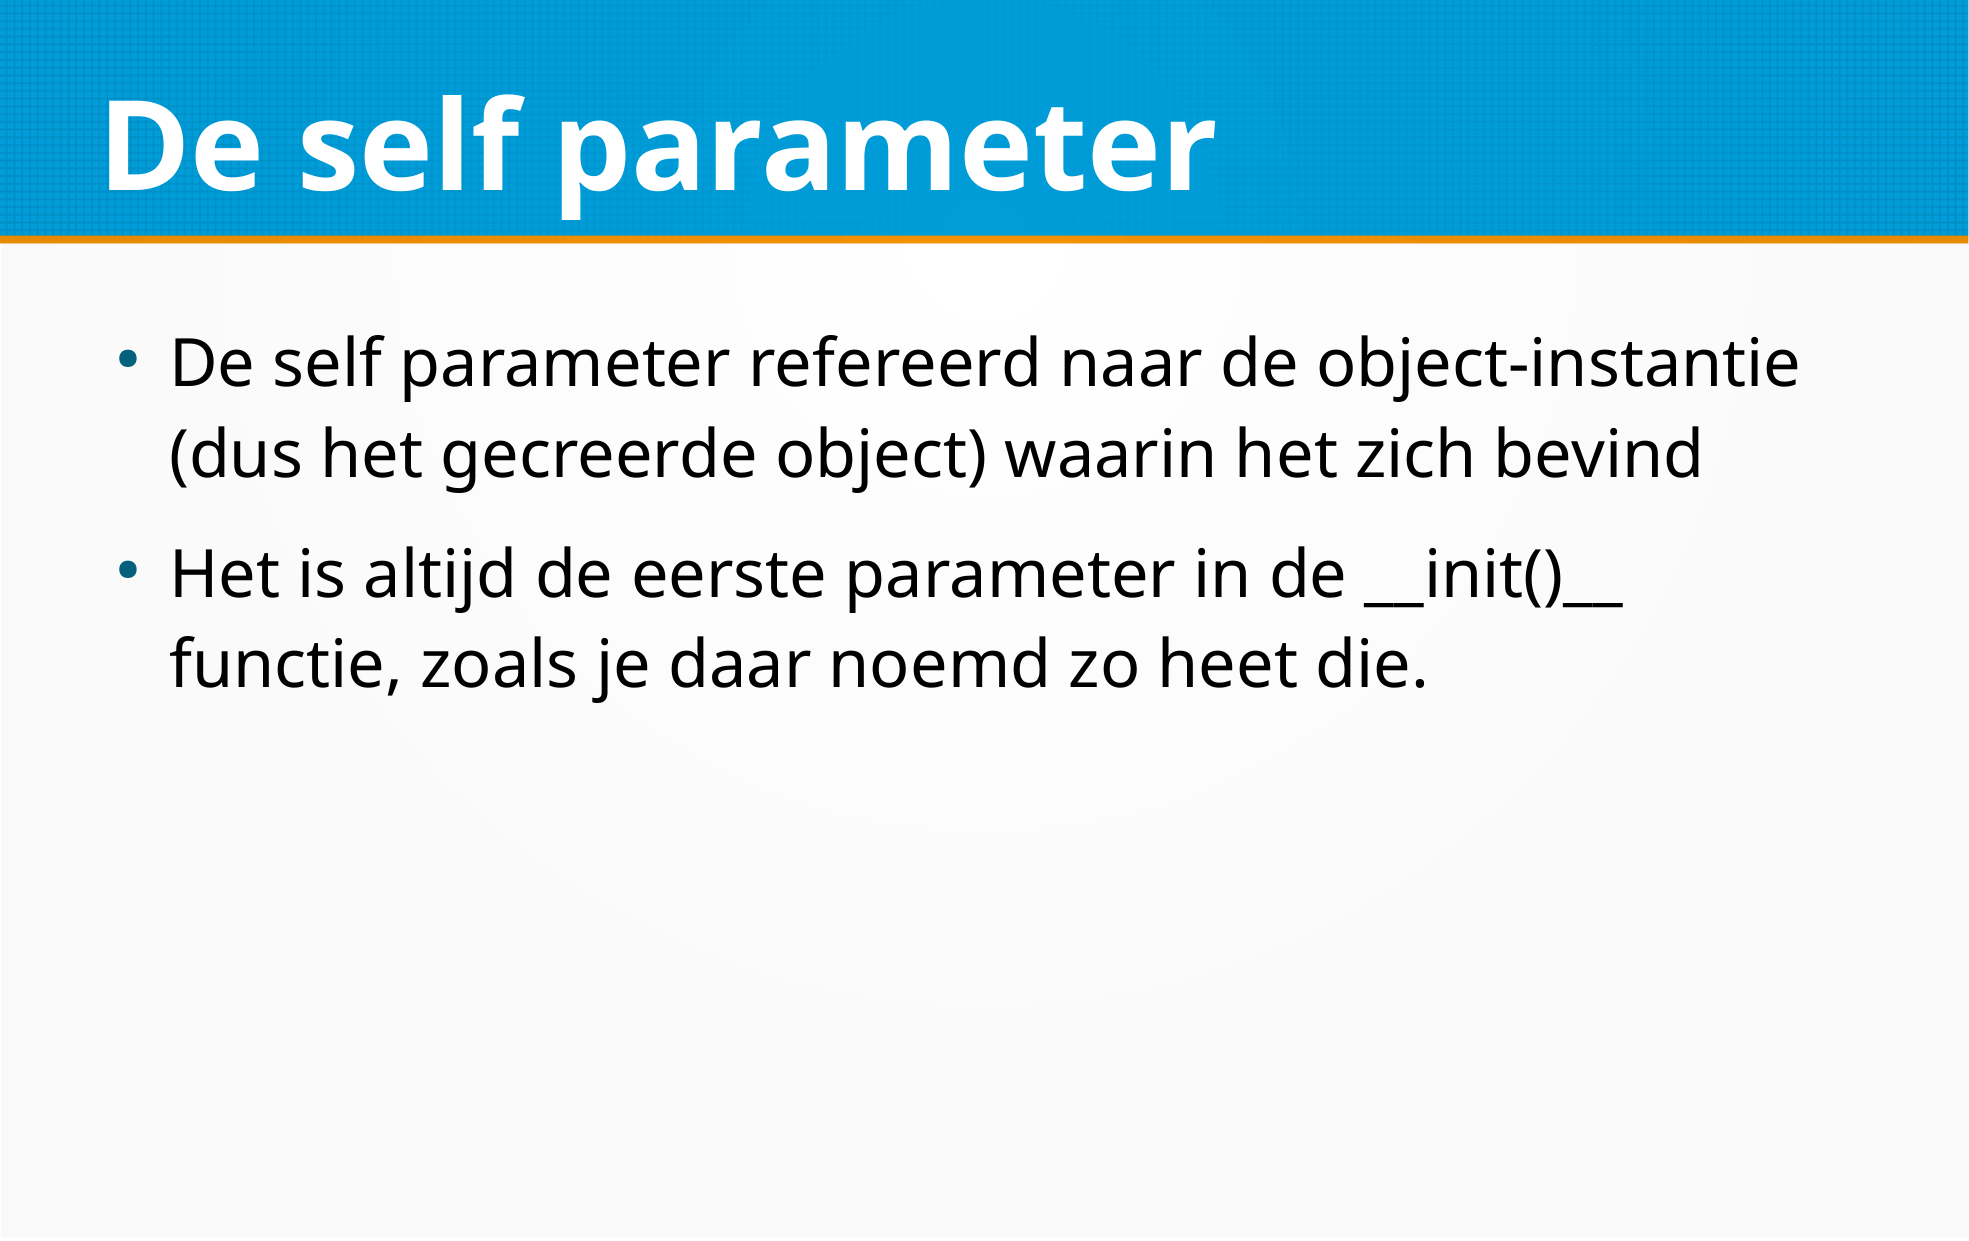

# De self parameter
De self parameter refereerd naar de object-instantie (dus het gecreerde object) waarin het zich bevind
Het is altijd de eerste parameter in de __init()__ functie, zoals je daar noemd zo heet die.